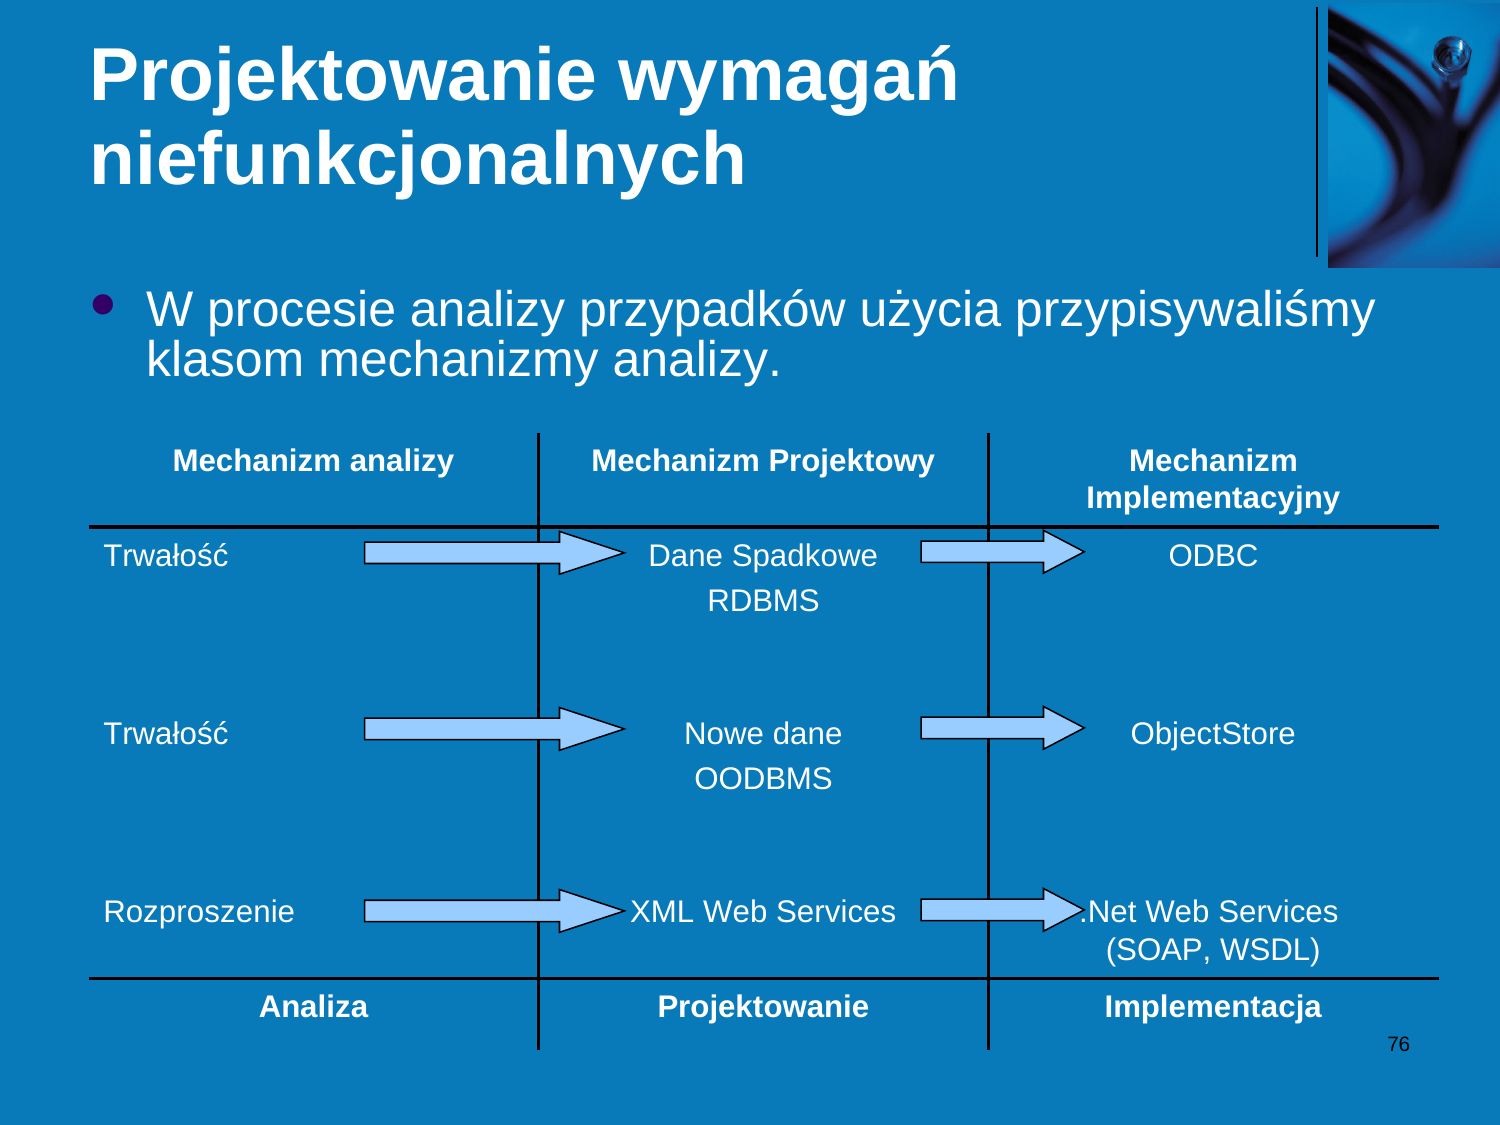

# Projektowanie wymagań niefunkcjonalnych
W procesie analizy przypadków użycia przypisywaliśmy klasom mechanizmy analizy.
| Mechanizm analizy | Mechanizm Projektowy | Mechanizm Implementacyjny |
| --- | --- | --- |
| Trwałość | Dane Spadkowe RDBMS | ODBC |
| | | |
| Trwałość | Nowe dane OODBMS | ObjectStore |
| | | |
| Rozproszenie | XML Web Services | .Net Web Services (SOAP, WSDL) |
| Analiza | Projektowanie | Implementacja |
76